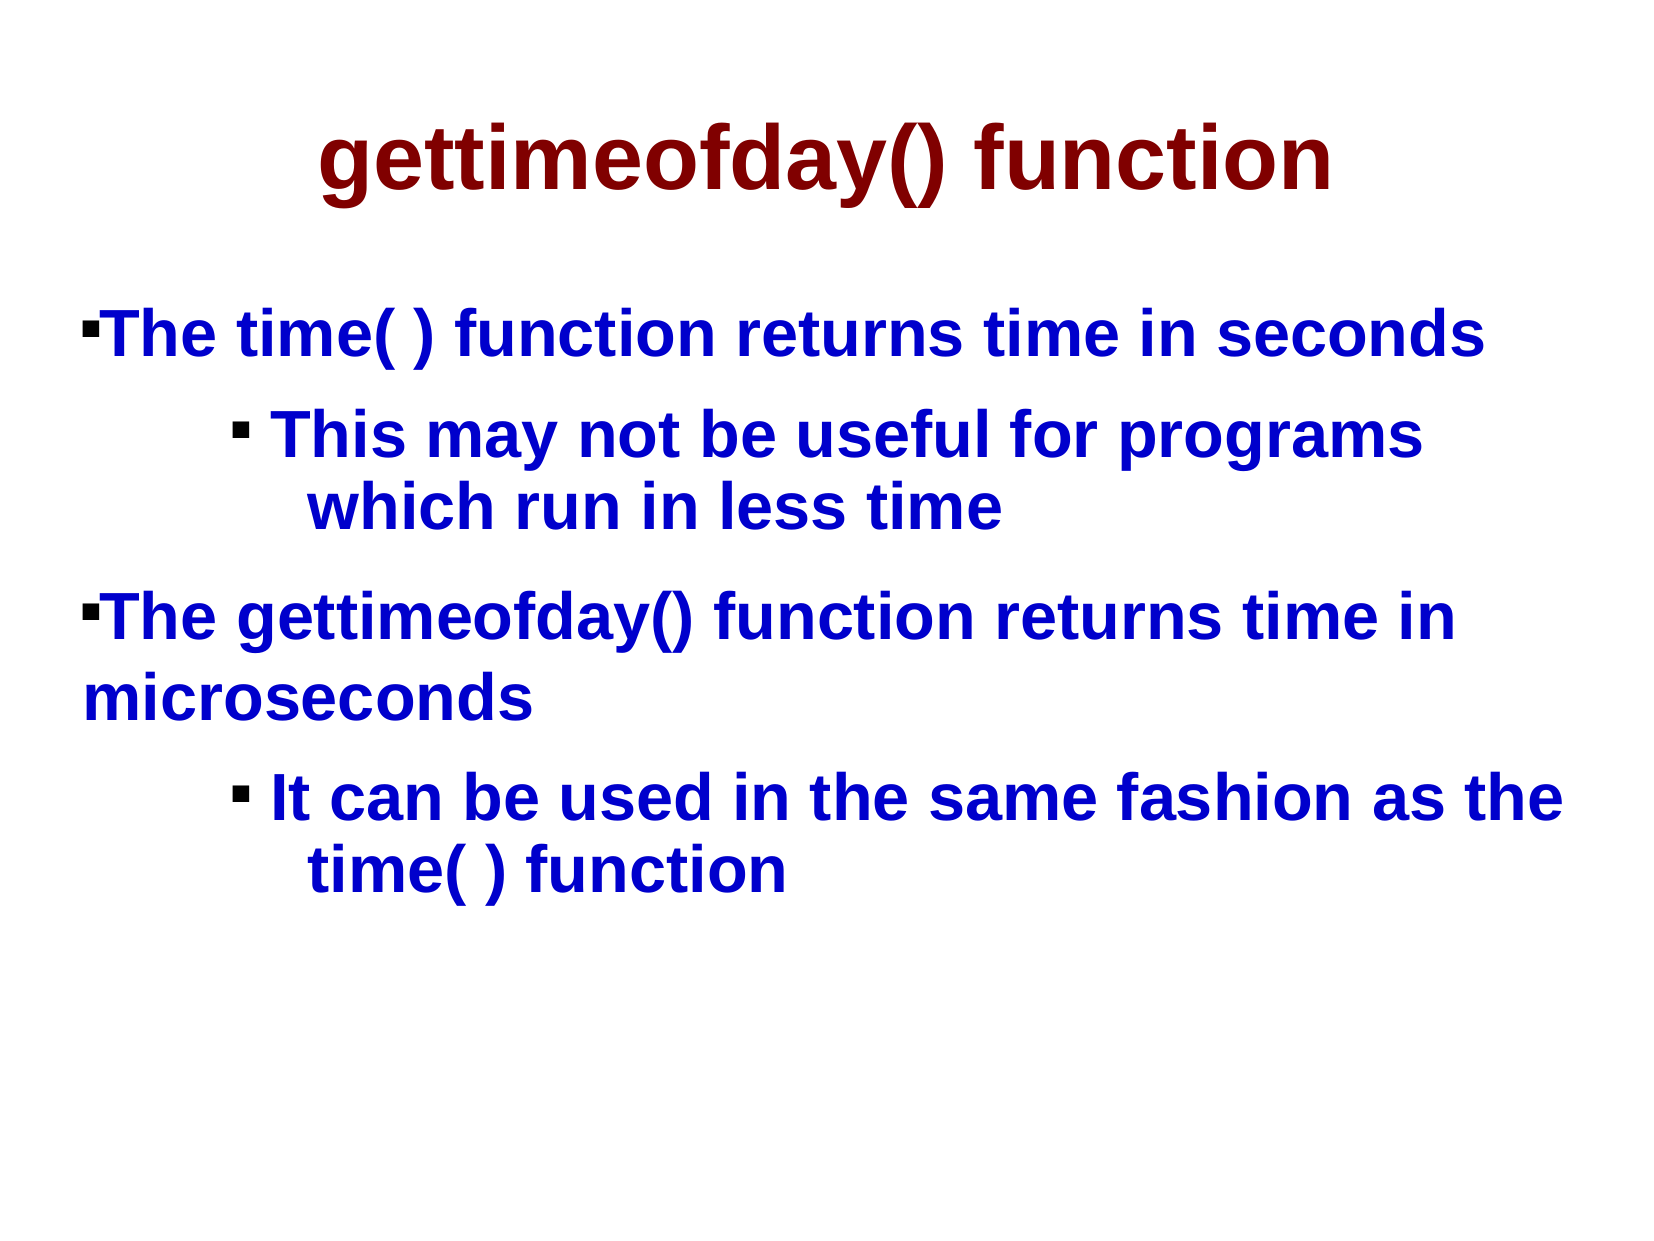

# gettimeofday() function
The time( ) function returns time in seconds
This may not be useful for programs which run in less time
The gettimeofday() function returns time in microseconds
It can be used in the same fashion as the time( ) function